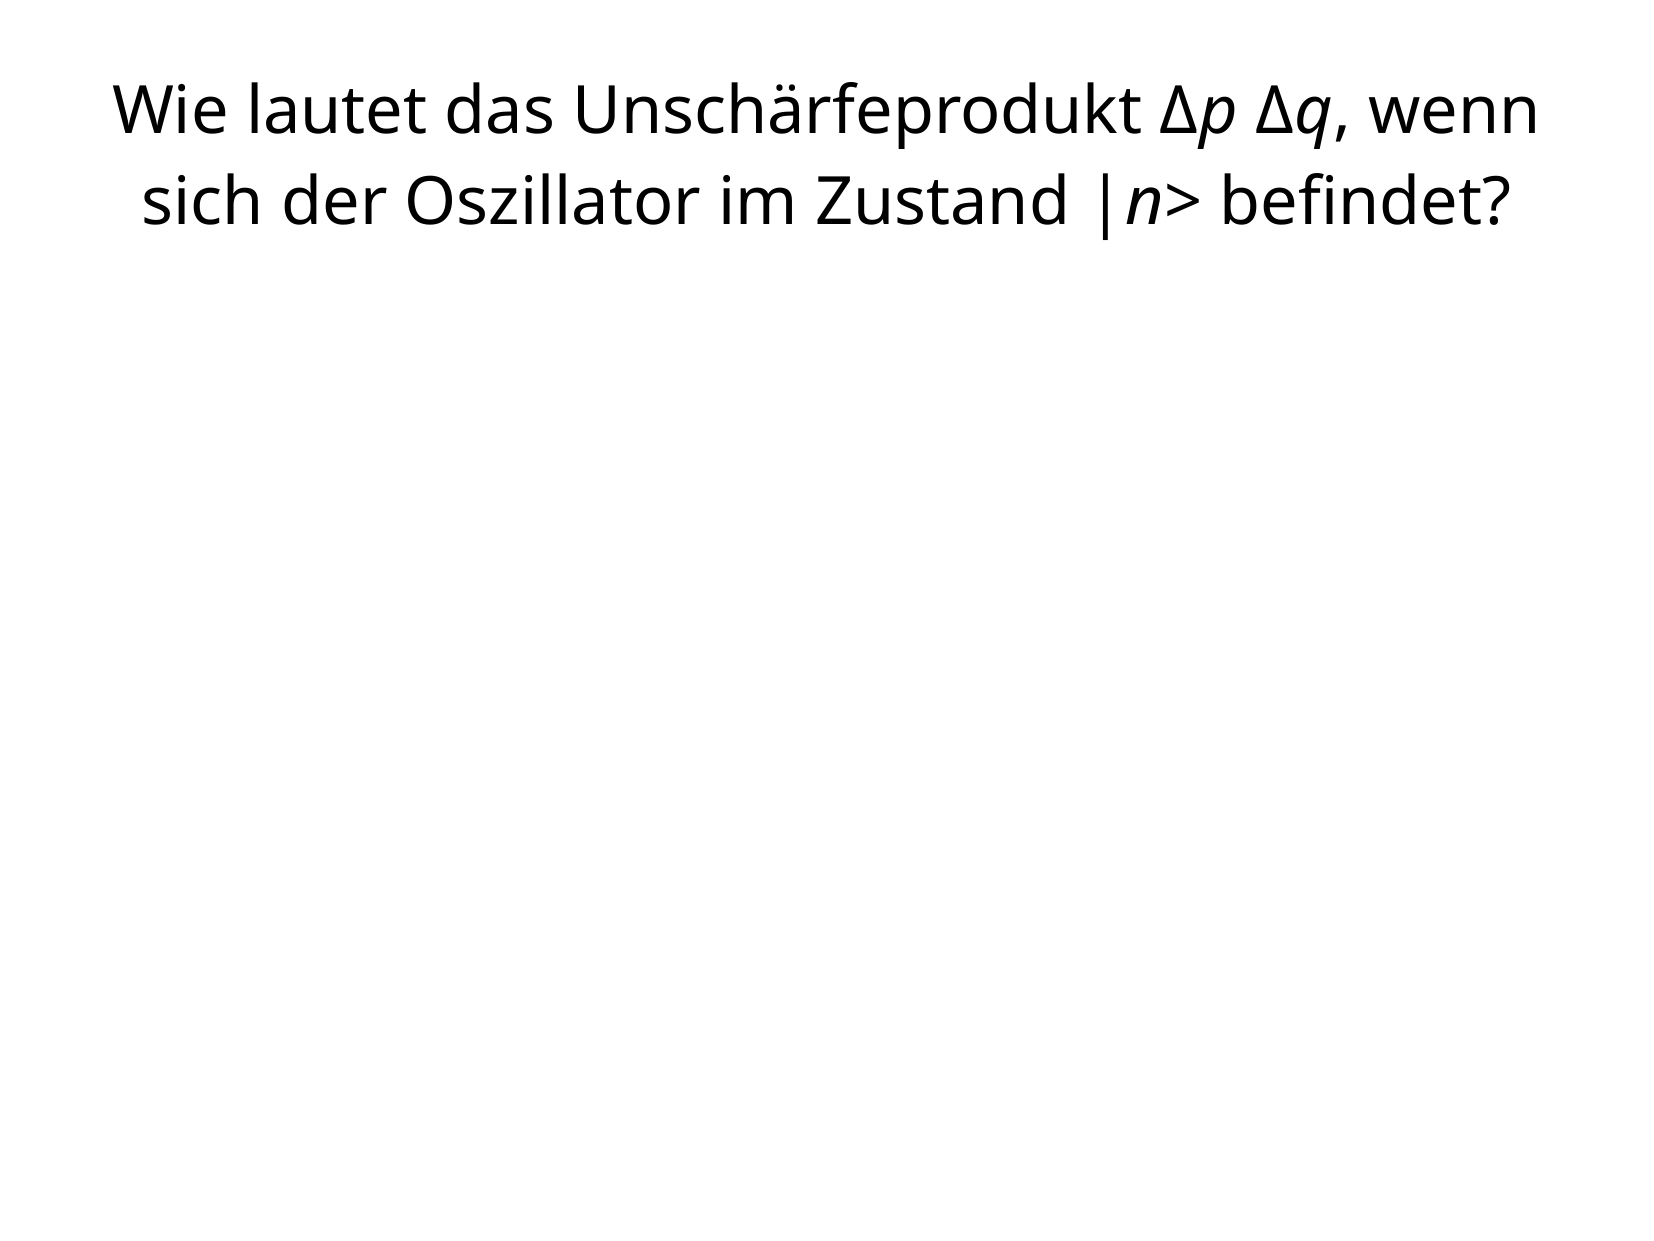

# Wie lautet das Unschärfeprodukt Δp Δq, wenn sich der Oszillator im Zustand |n> befindet?